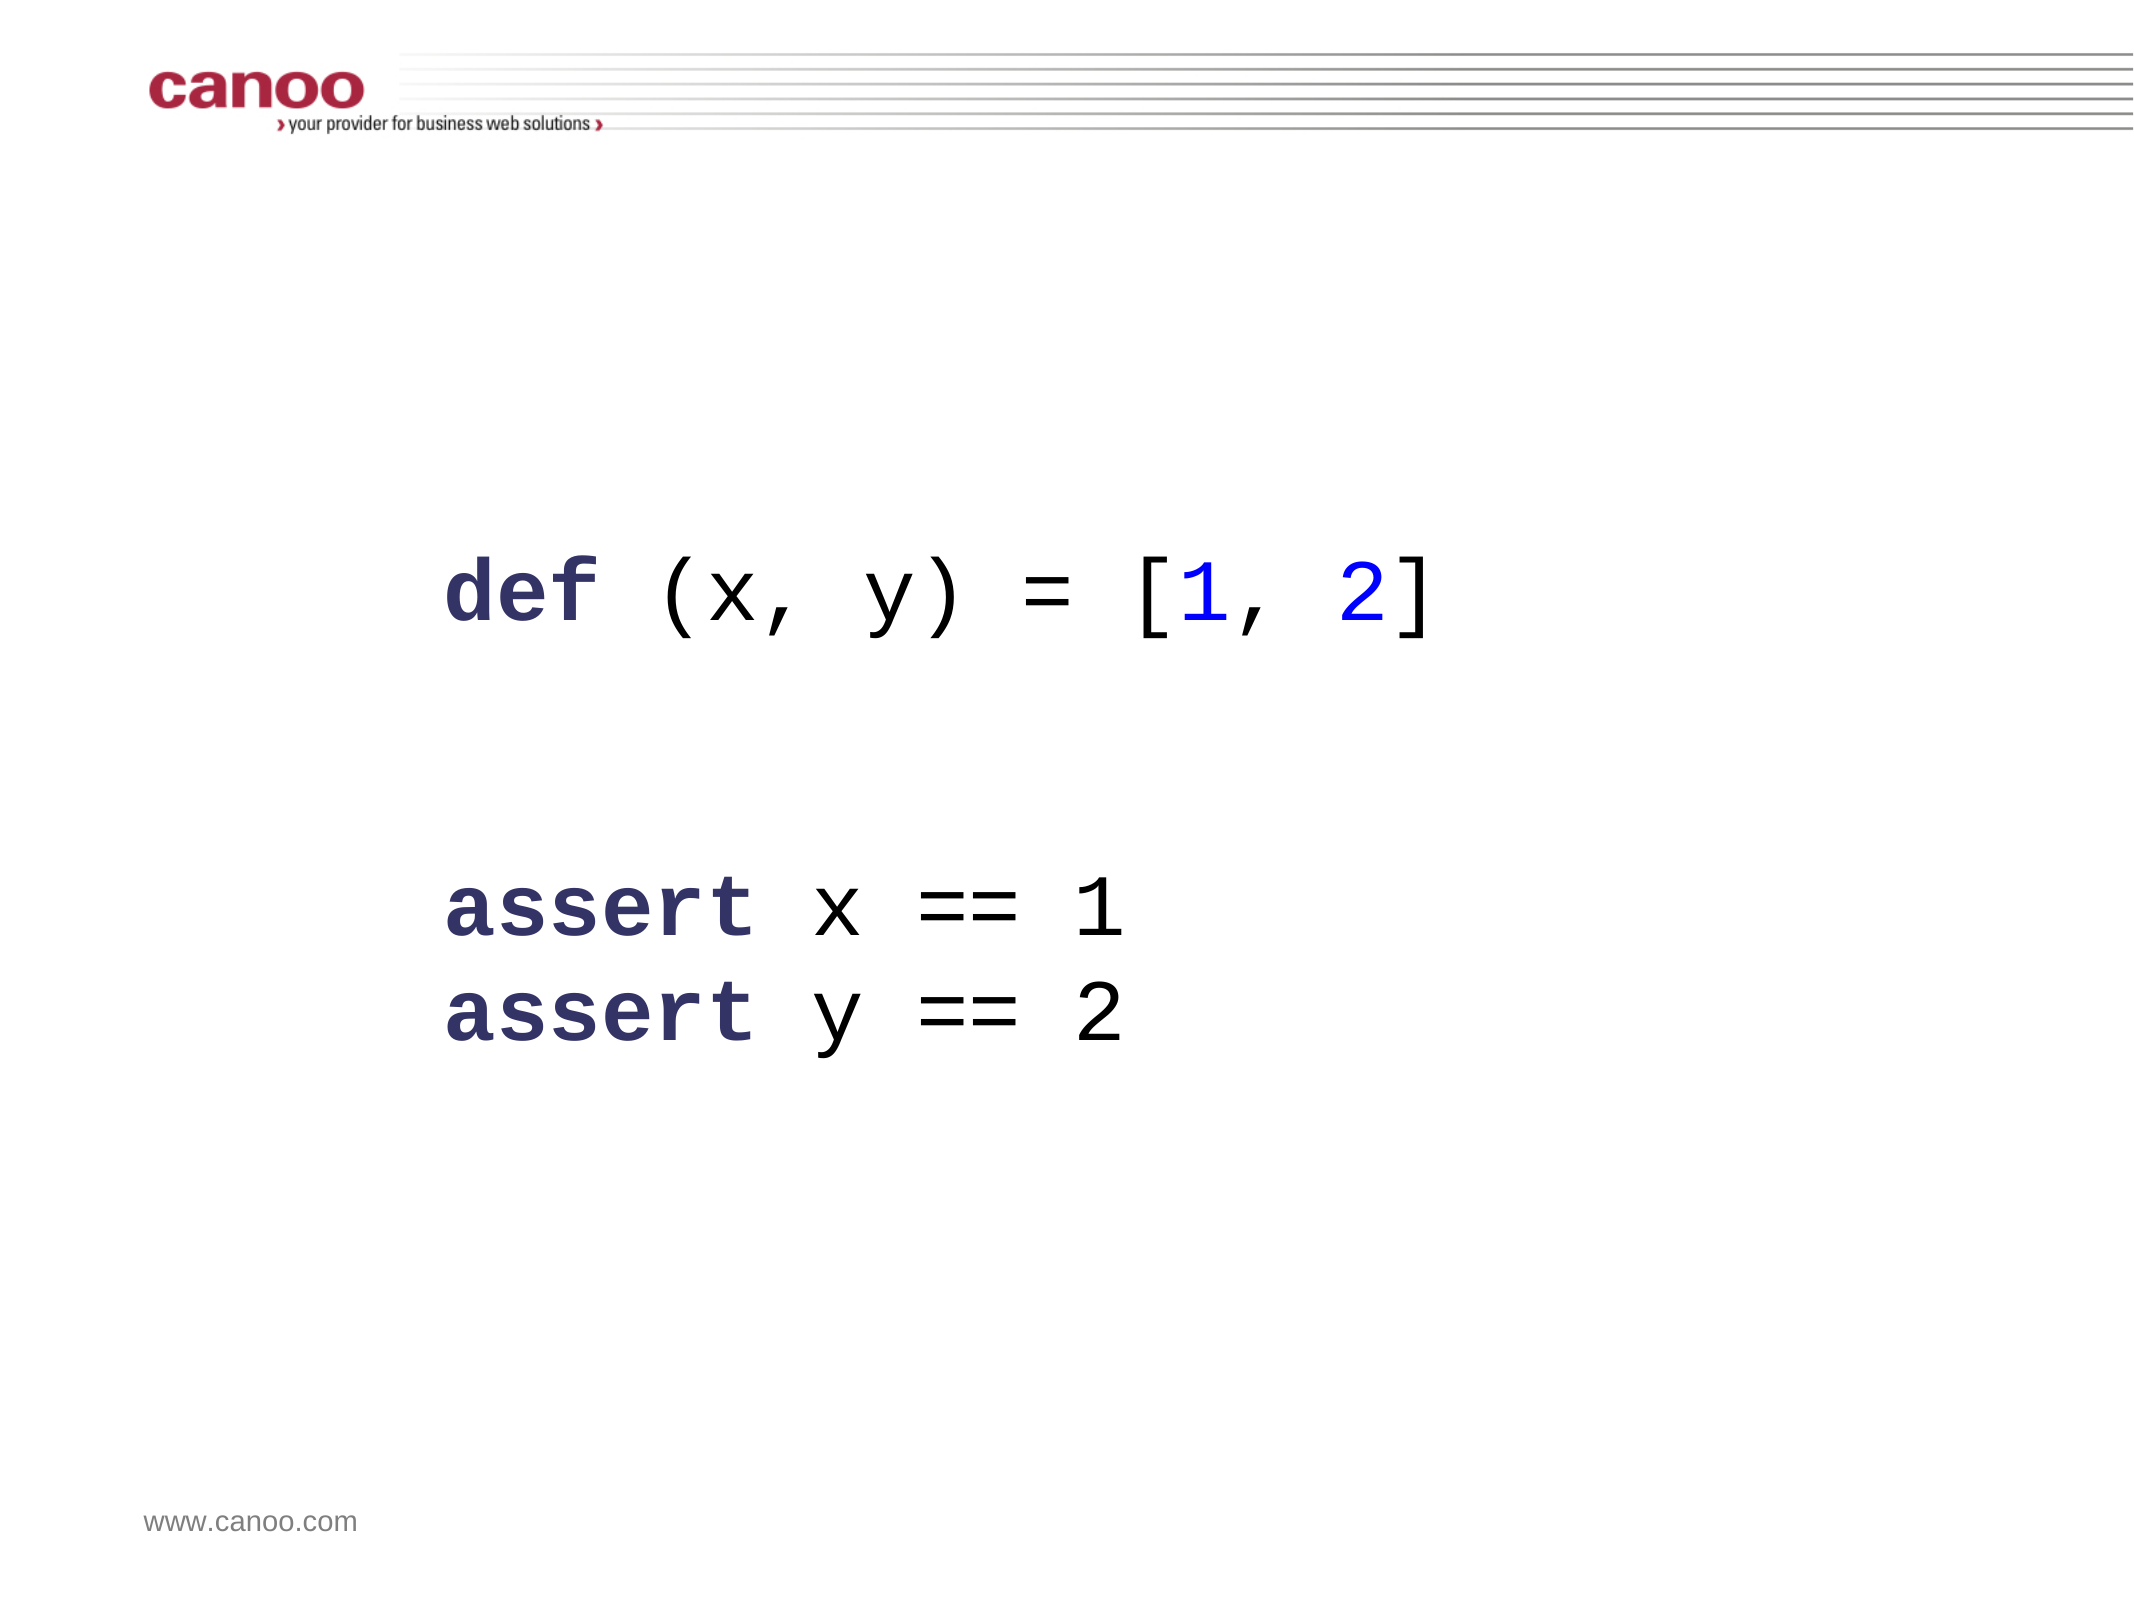

def (x, y) = [1, 2]
assert x == 1
assert y == 2